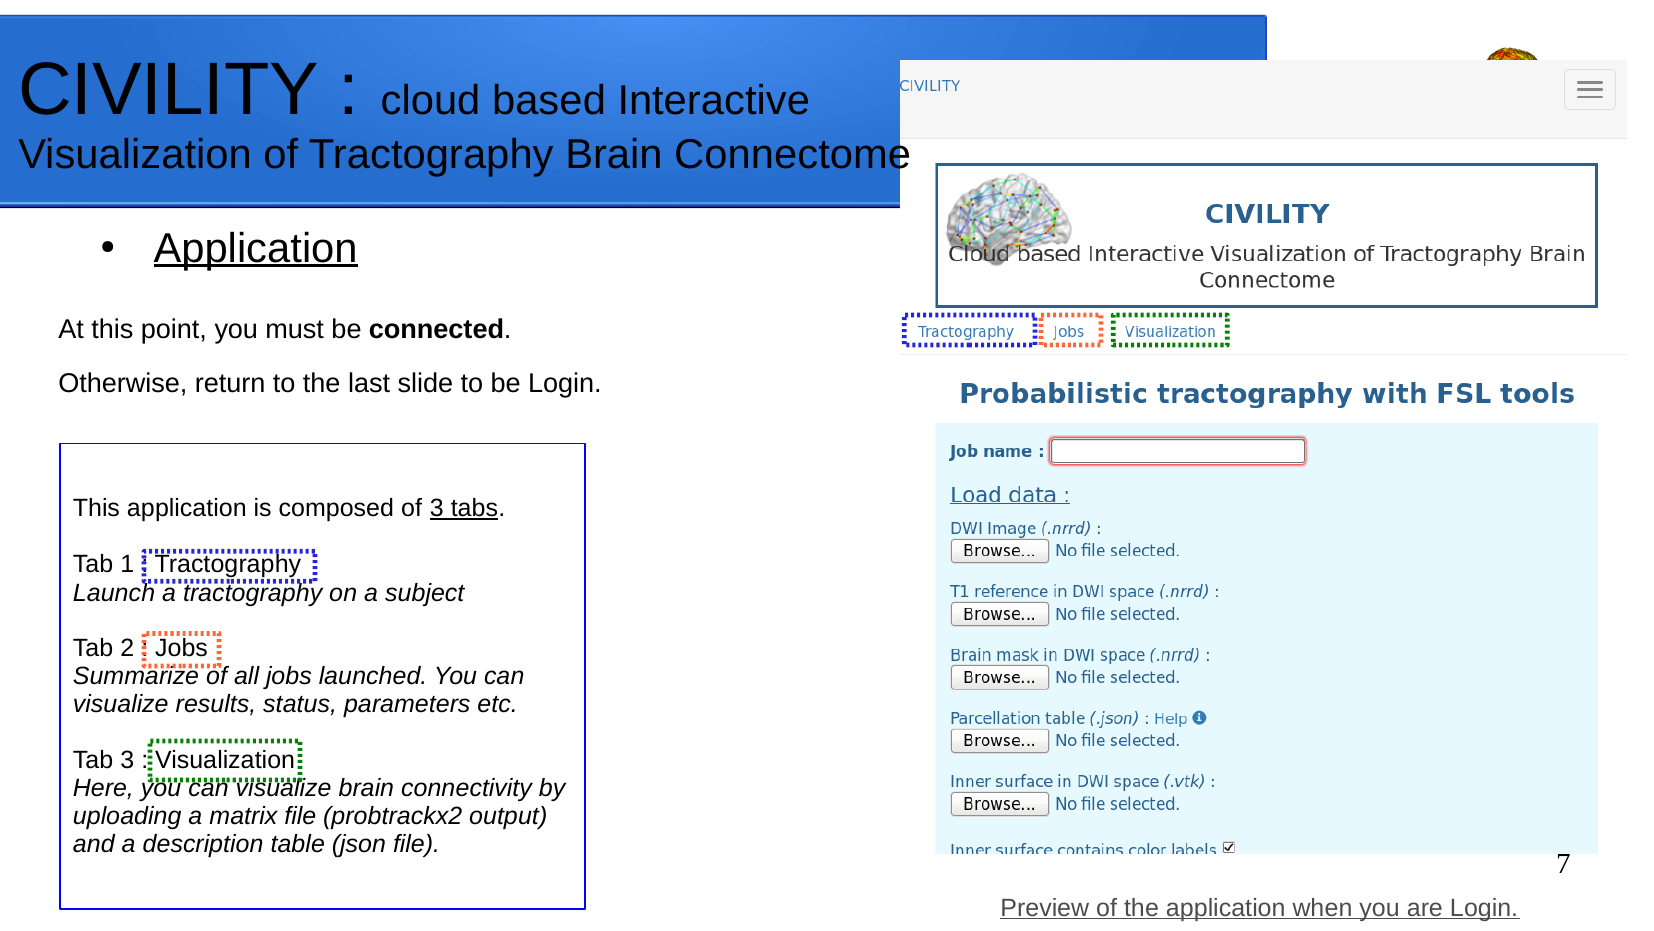

CIVILITY : cloud based Interactive Visualization of Tractography Brain Connectome
# Application
At this point, you must be connected.
Otherwise, return to the last slide to be Login.
This application is composed of 3 tabs.
Tab 1 : Tractography
Launch a tractography on a subject
Tab 2 : Jobs
Summarize of all jobs launched. You can visualize results, status, parameters etc.
Tab 3 : Visualization
Here, you can visualize brain connectivity by uploading a matrix file (probtrackx2 output) and a description table (json file).
7
Preview of the application when you are Login.